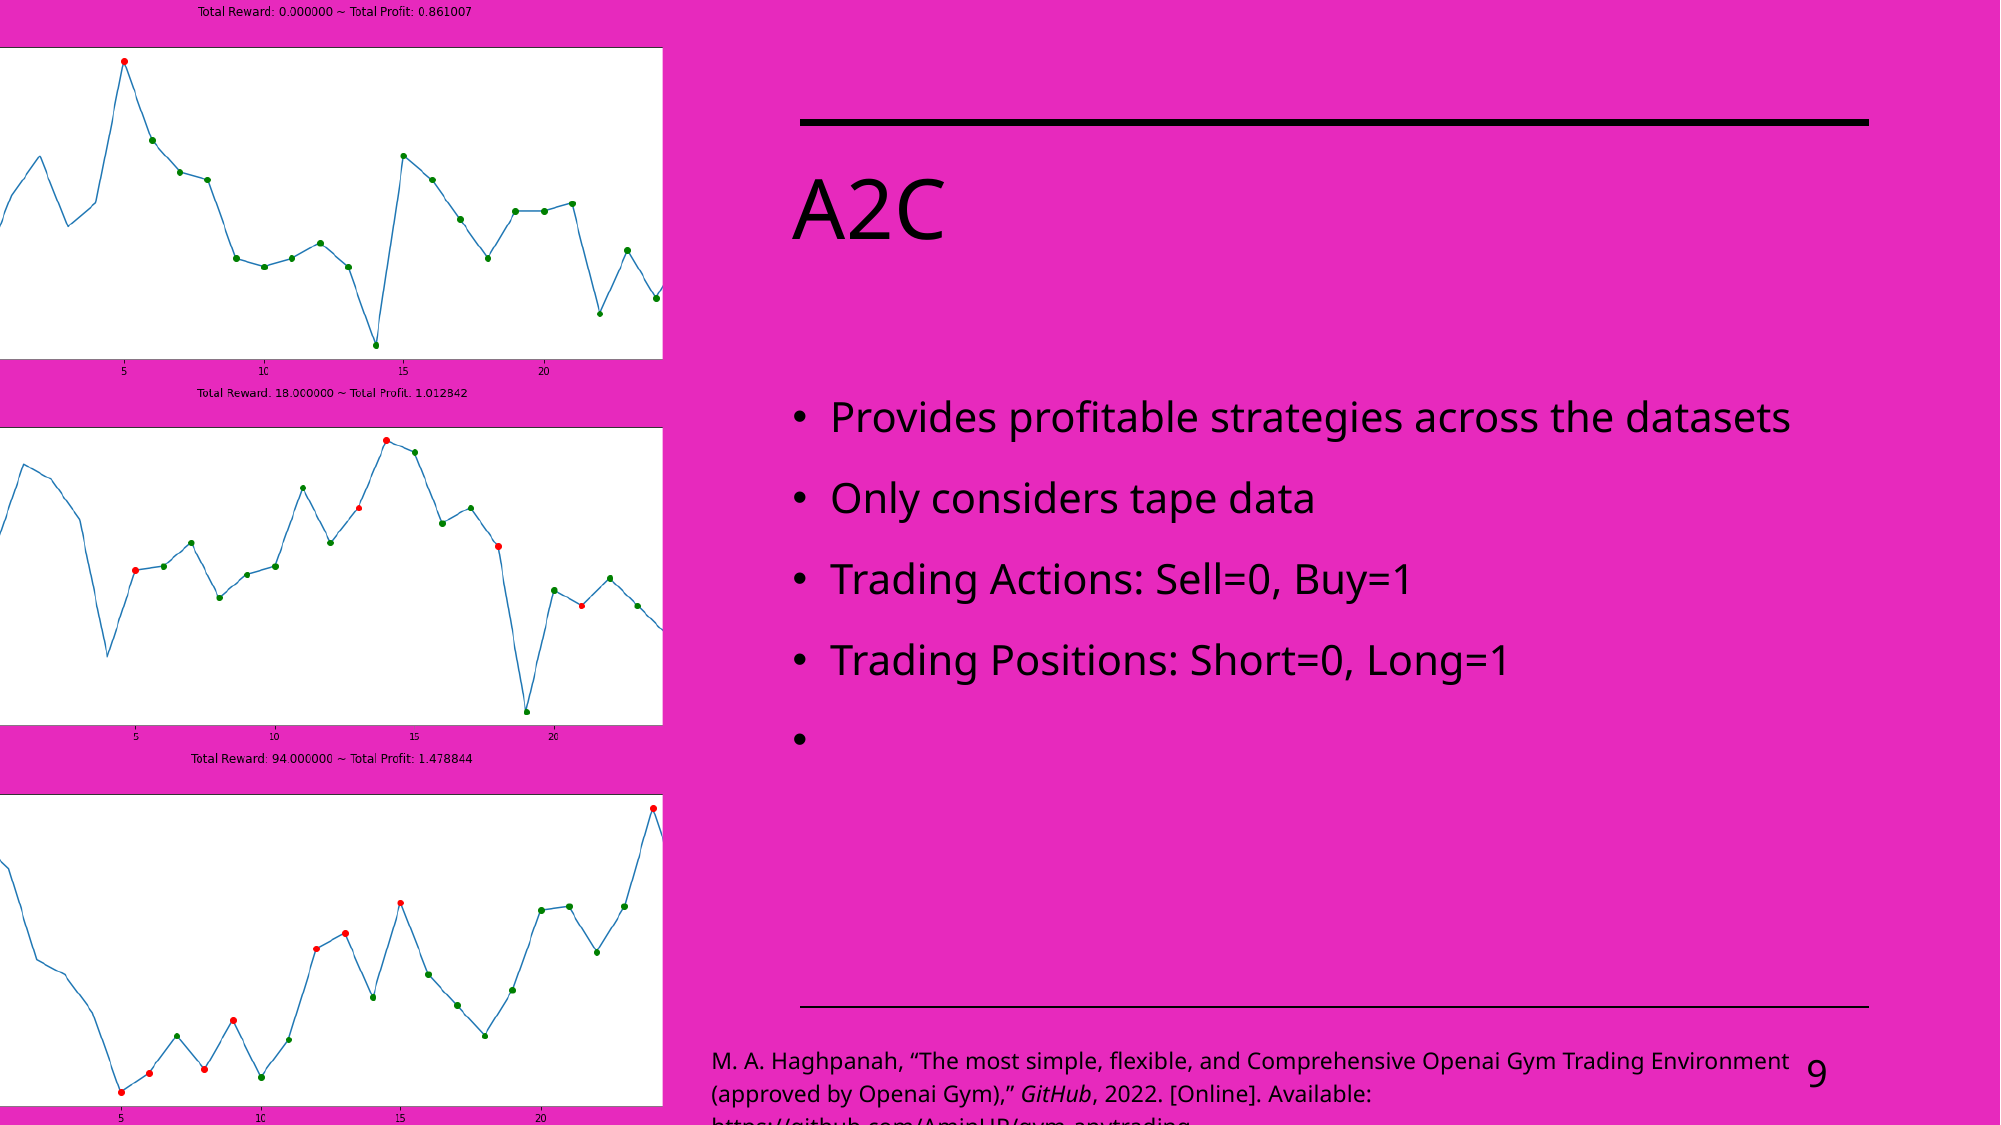

# A2C
Provides profitable strategies across the datasets
Only considers tape data
Trading Actions: Sell=0, Buy=1
Trading Positions: Short=0, Long=1
M. A. Haghpanah, “The most simple, flexible, and Comprehensive Openai Gym Trading Environment (approved by Openai Gym),” GitHub, 2022. [Online]. Available: https://github.com/AminHP/gym-anytrading.